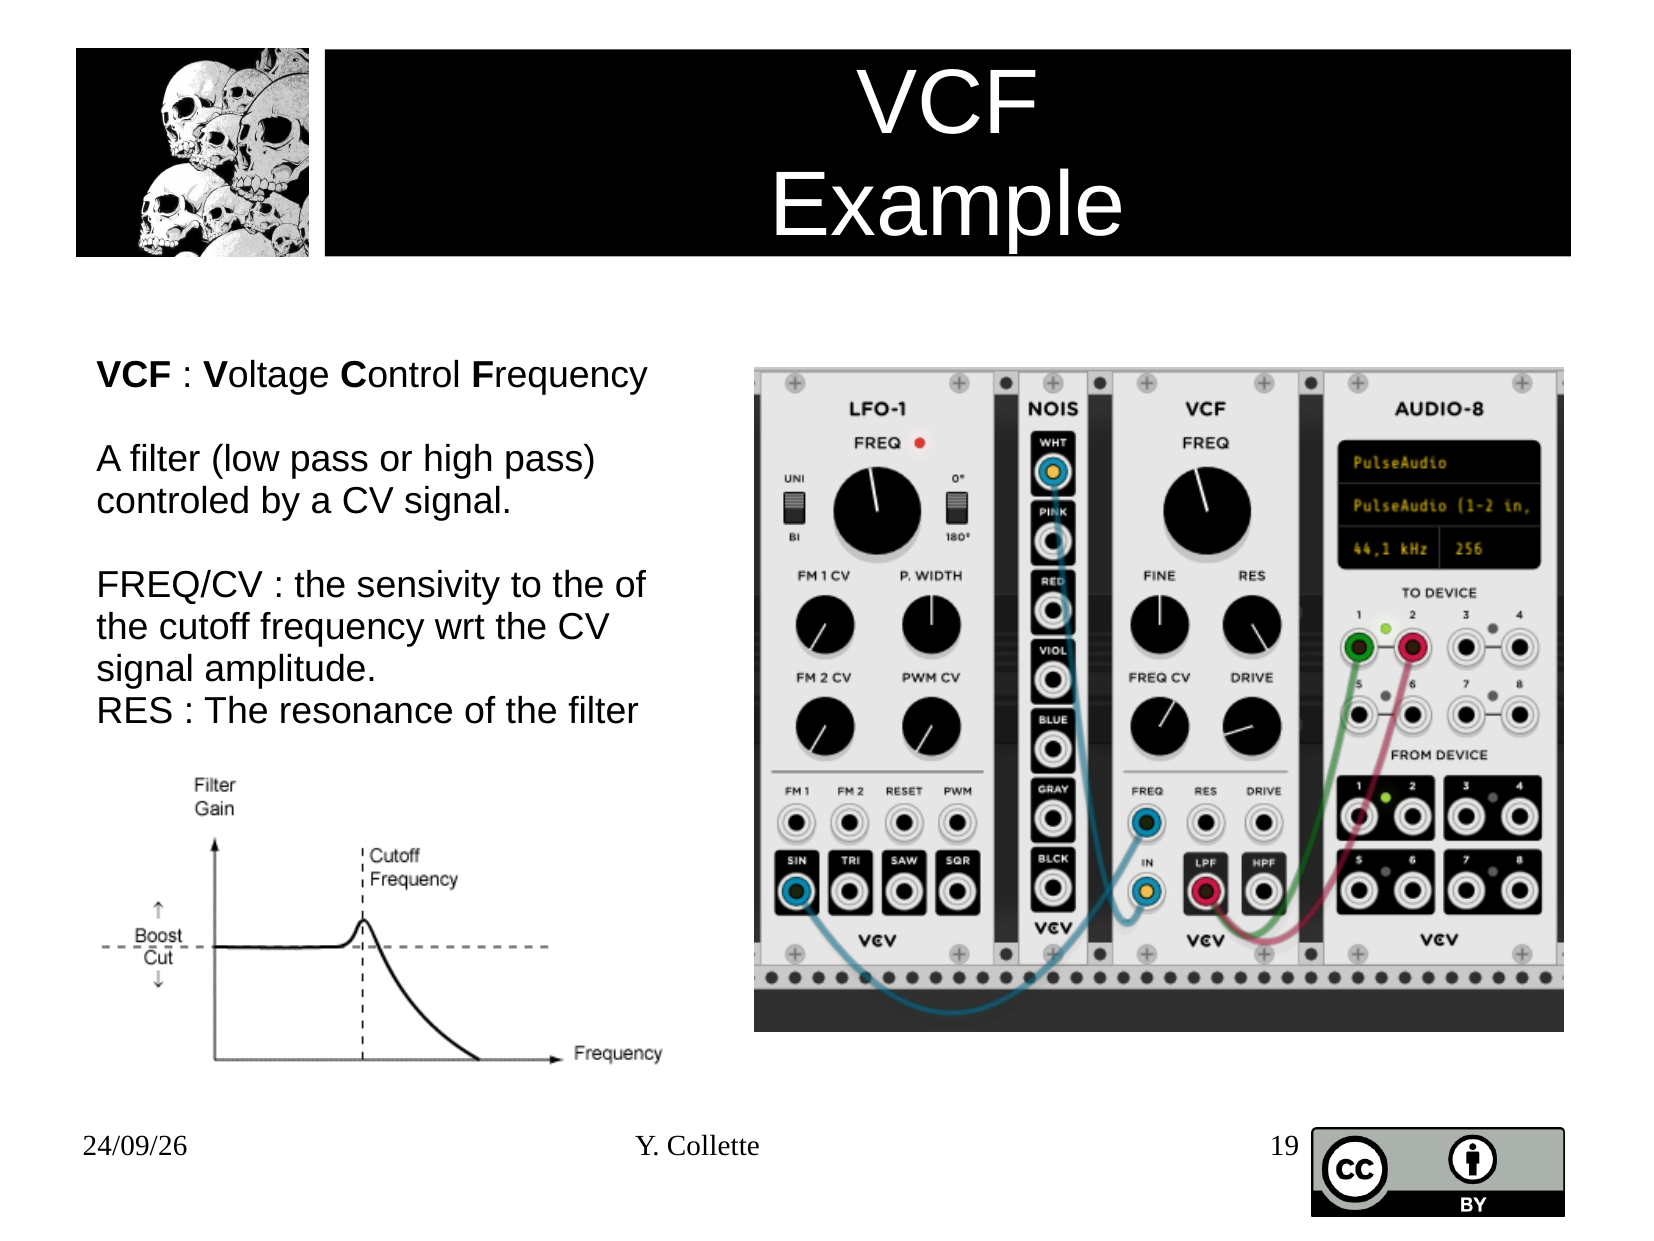

# VCF Example
VCF : Voltage Control Frequency
A filter (low pass or high pass) controled by a CV signal.
FREQ/CV : the sensivity to the of the cutoff frequency wrt the CV signal amplitude.
RES : The resonance of the filter
Y. Collette
19